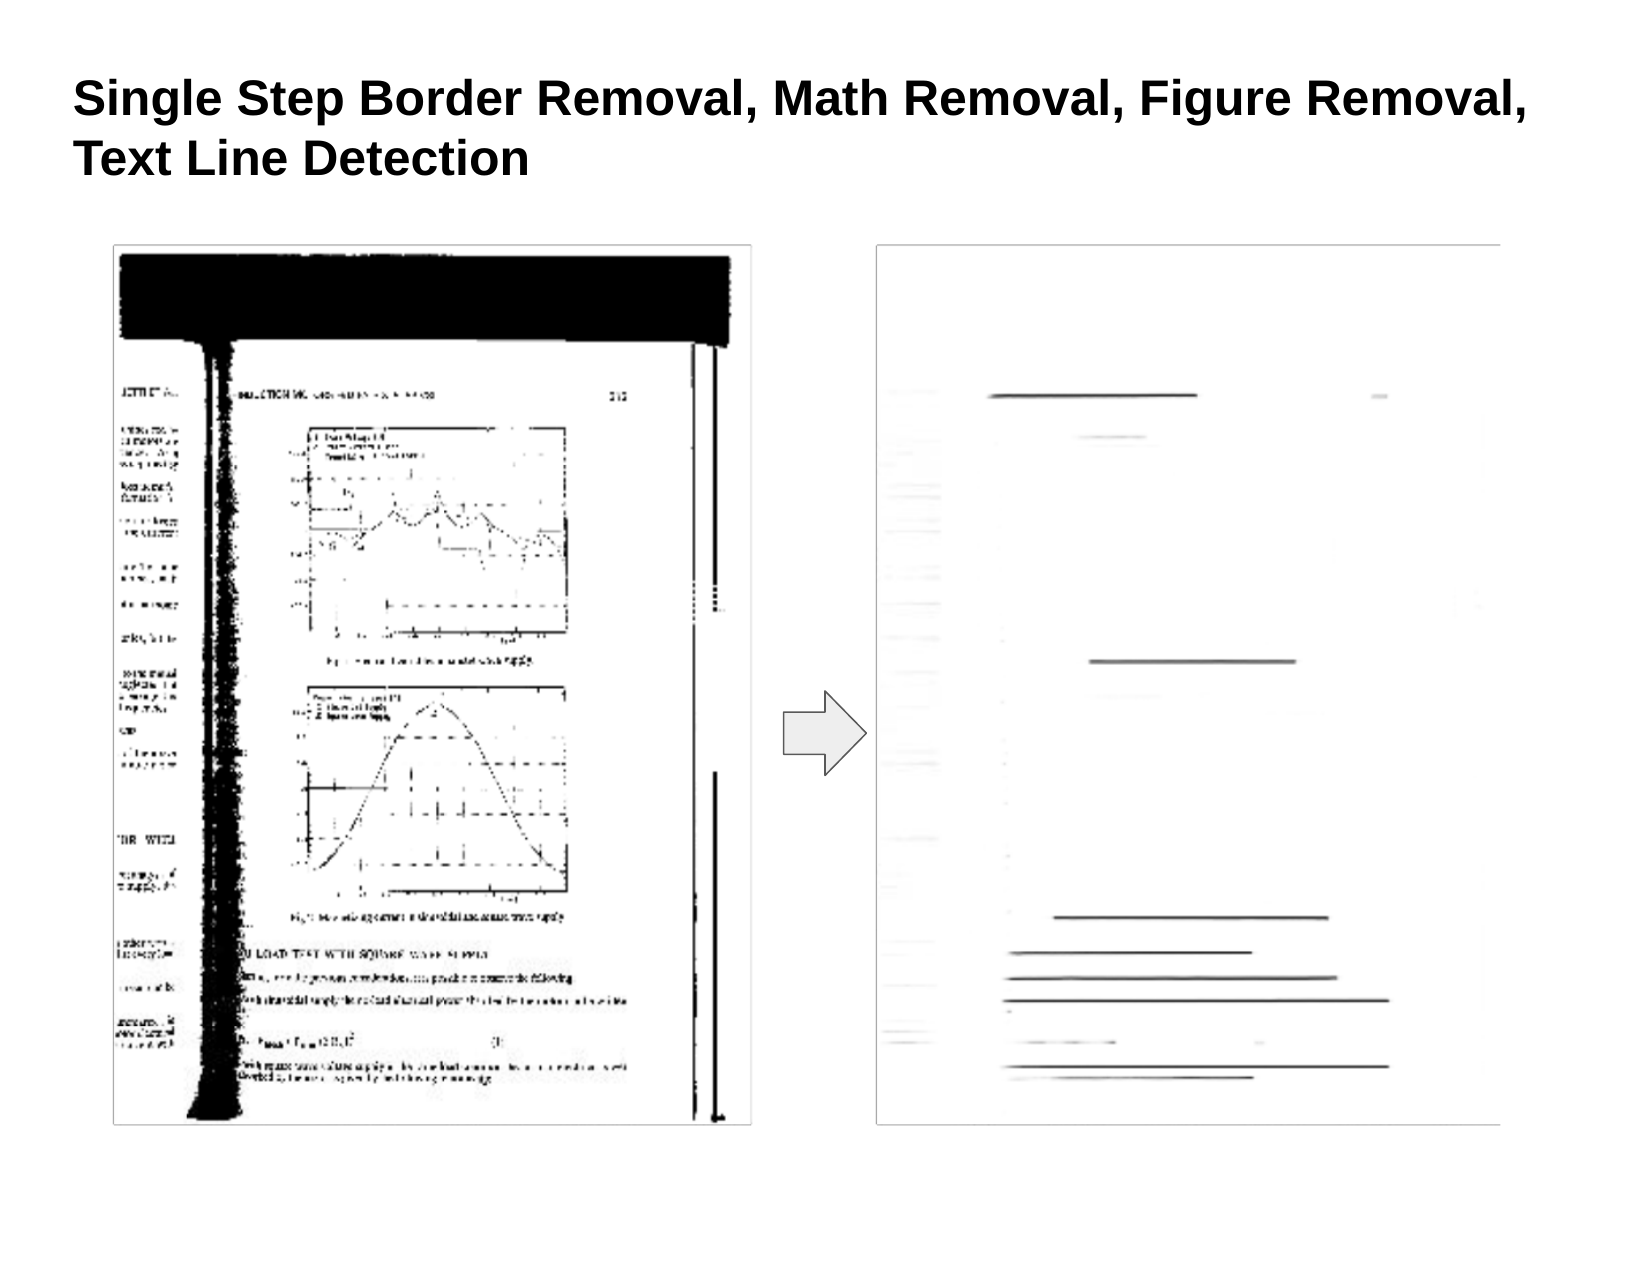

# Single Step Border Removal, Math Removal, Figure Removal, Text Line Detection